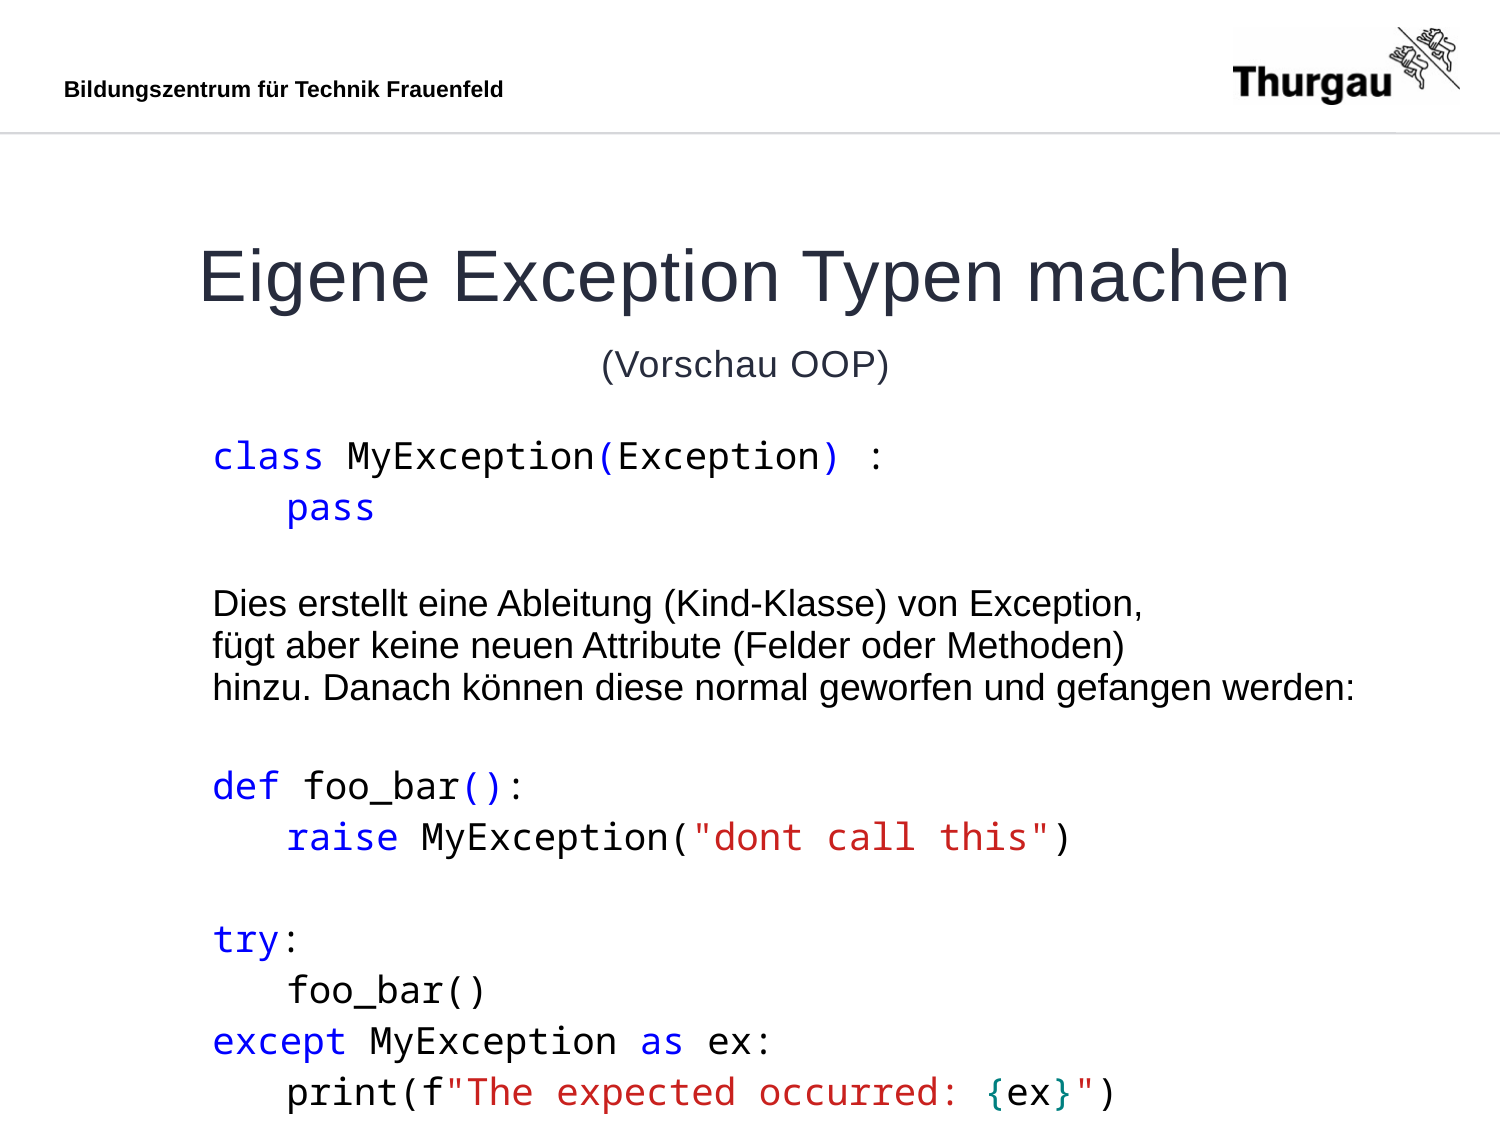

Bildungszentrum für Technik Frauenfeld
Eigene Exception Typen machen
(Vorschau OOP)
class MyException(Exception) :
	pass
Dies erstellt eine Ableitung (Kind-Klasse) von Exception,
fügt aber keine neuen Attribute (Felder oder Methoden)
hinzu. Danach können diese normal geworfen und gefangen werden:
def foo_bar():
	raise MyException("dont call this")
try:
	foo_bar()
except MyException as ex:
	print(f"The expected occurred: {ex}")